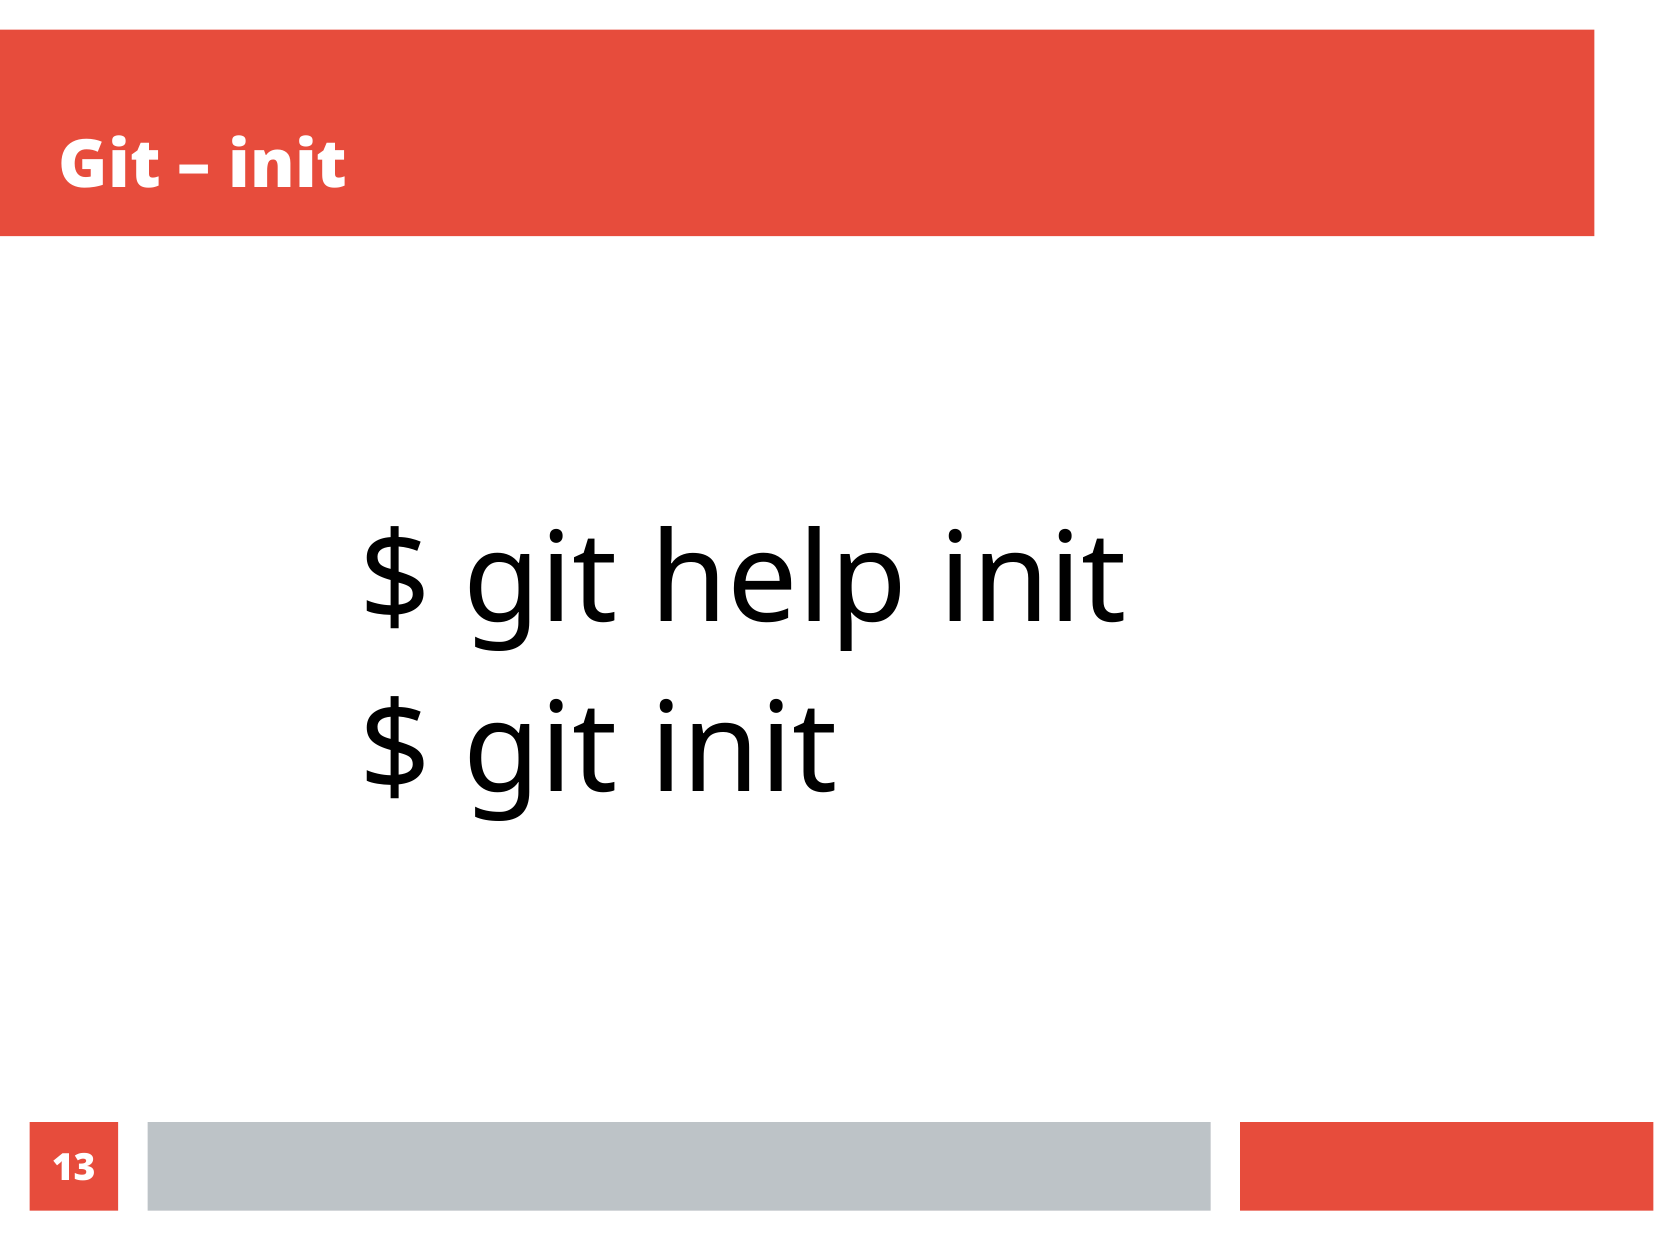

# Git – init
$ git help init
$ git init
13